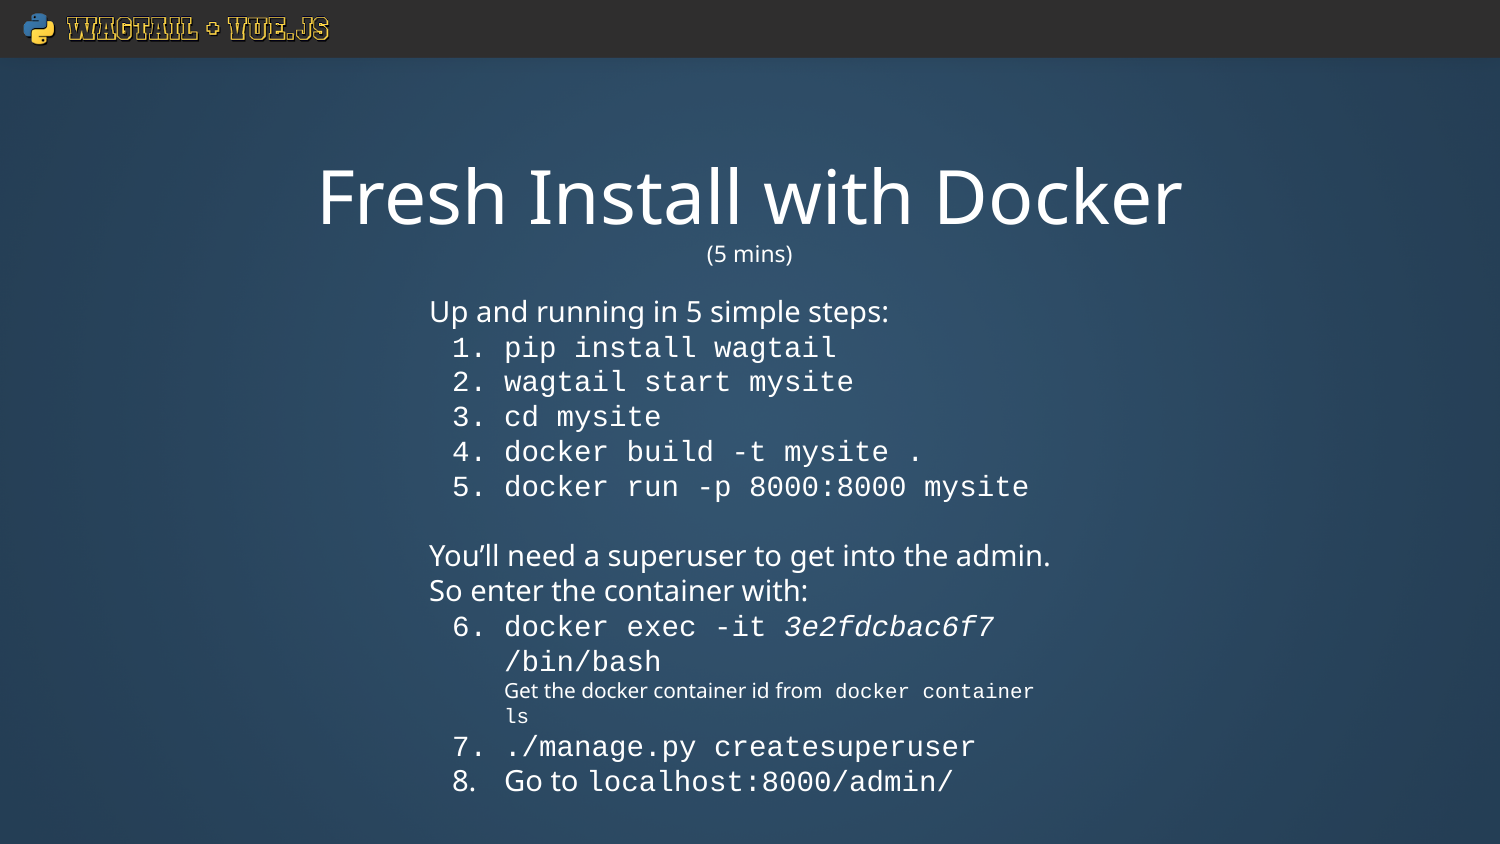

Fresh Install with Docker
(5 mins)
Up and running in 5 simple steps:
pip install wagtail
wagtail start mysite
cd mysite
docker build -t mysite .
docker run -p 8000:8000 mysite
You’ll need a superuser to get into the admin. So enter the container with:
docker exec -it 3e2fdcbac6f7 /bin/bash
Get the docker container id from docker container ls
./manage.py createsuperuser
Go to localhost:8000/admin/